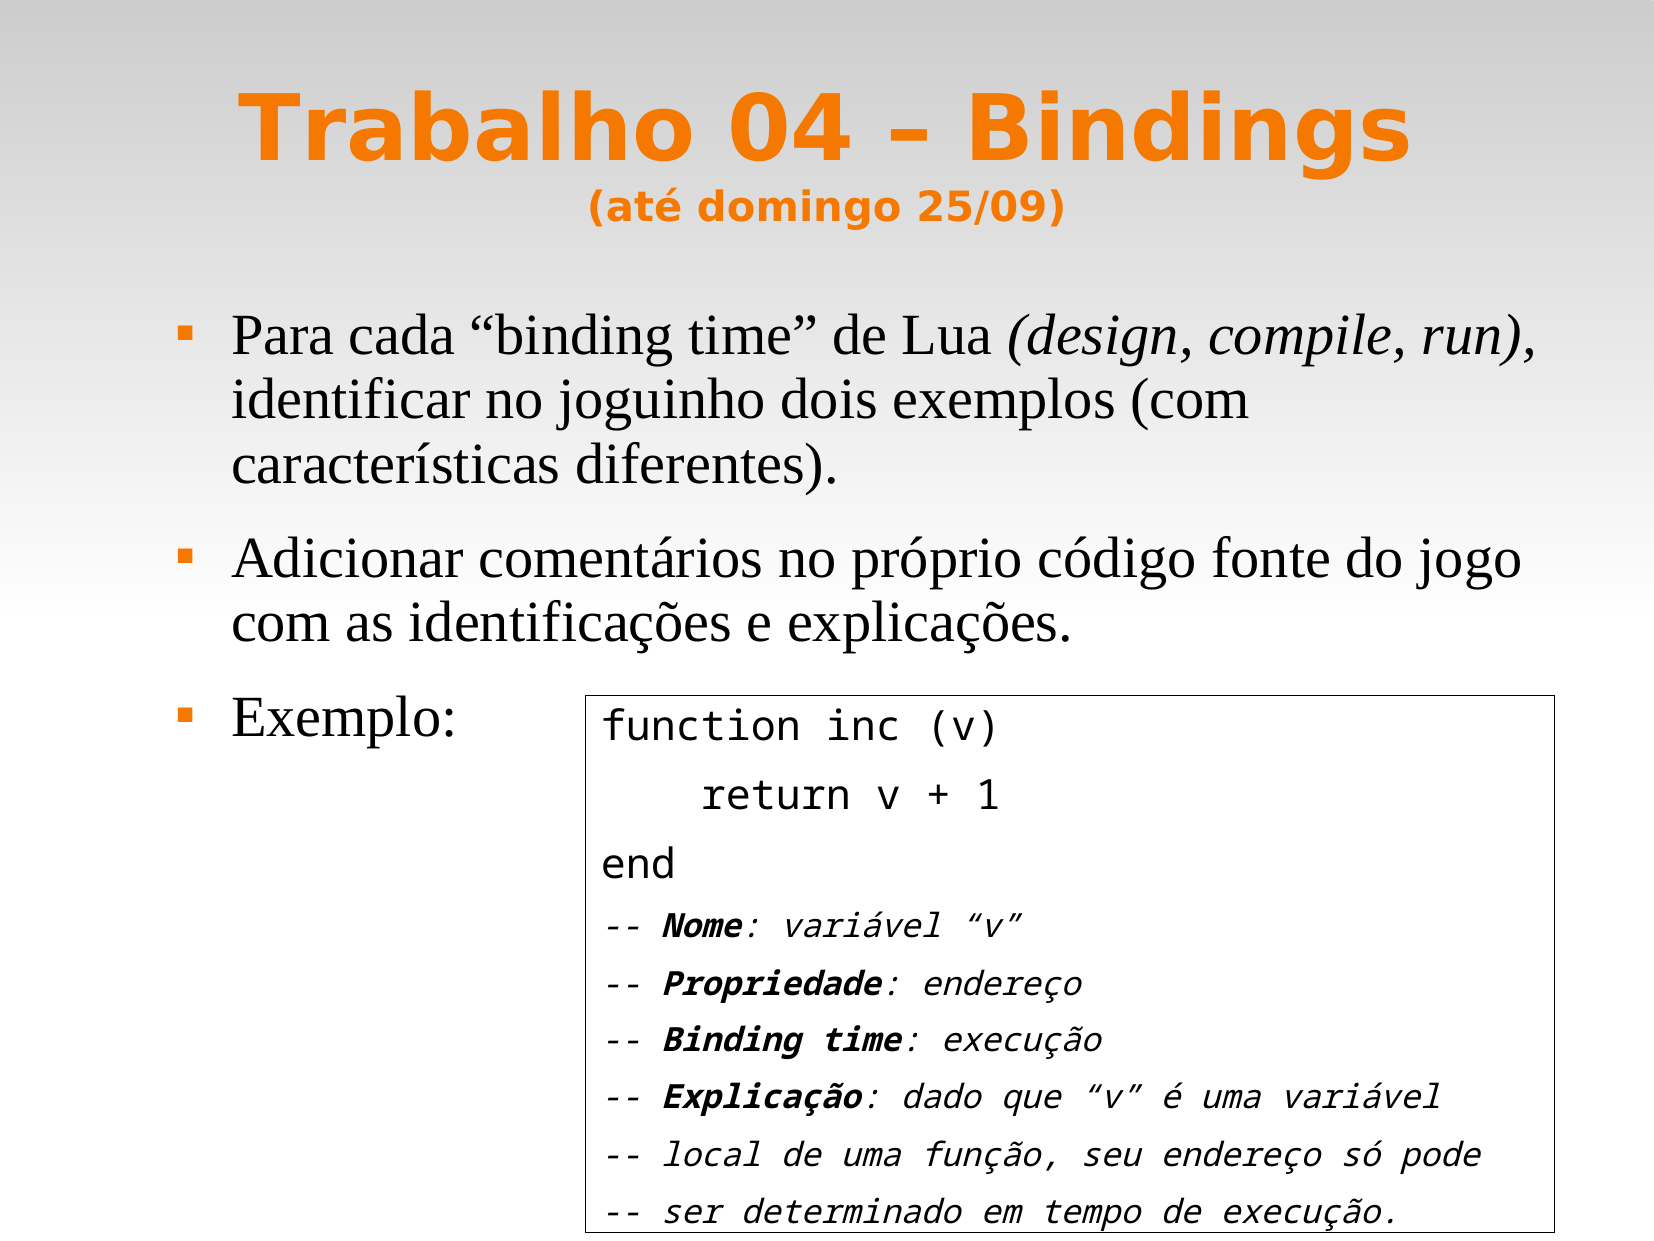

# Trabalho 04 – Bindings (até domingo 25/09)
Para cada “binding time” de Lua (design, compile, run), identificar no joguinho dois exemplos (com características diferentes).
Adicionar comentários no próprio código fonte do jogo com as identificações e explicações.
Exemplo:
function inc (v)
 return v + 1
end
-- Nome: variável “v”
-- Propriedade: endereço
-- Binding time: execução
-- Explicação: dado que “v” é uma variável
-- local de uma função, seu endereço só pode
-- ser determinado em tempo de execução.